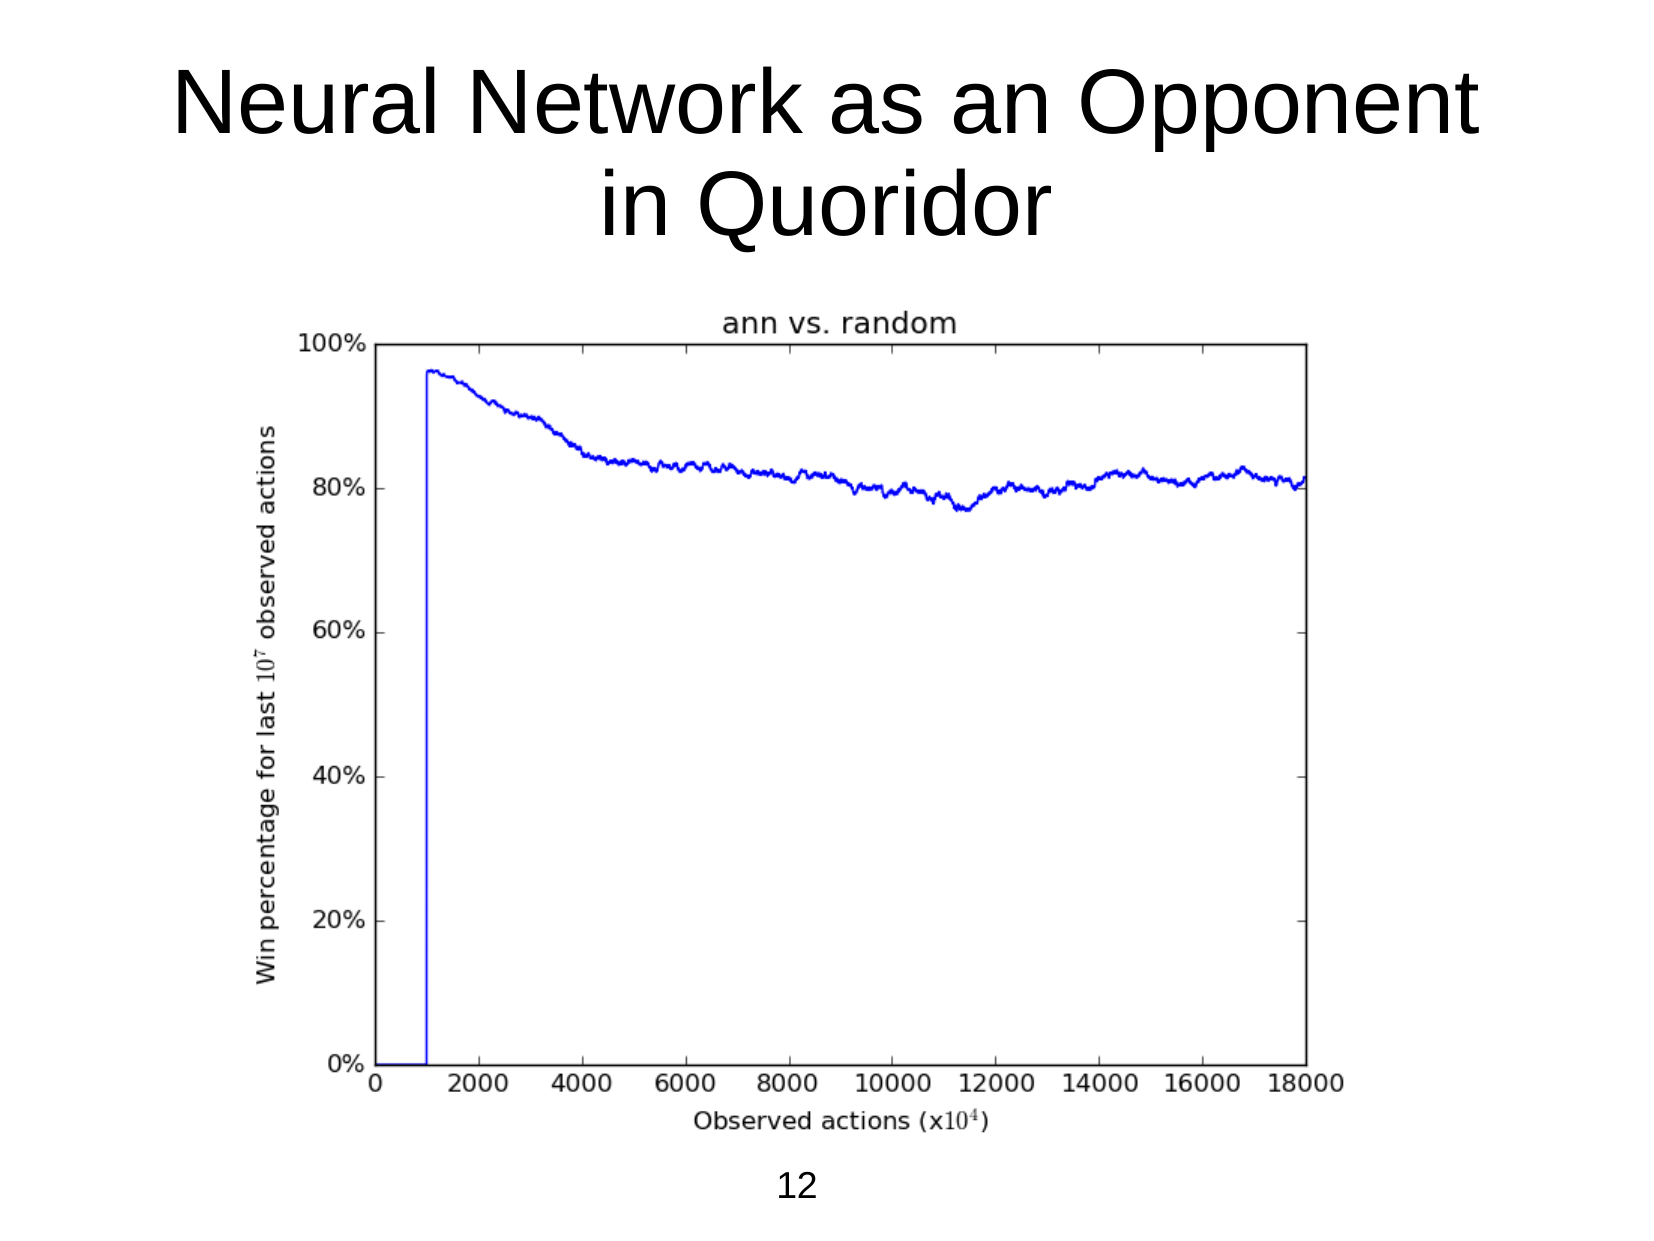

# Neural Network as an Opponent in Quoridor